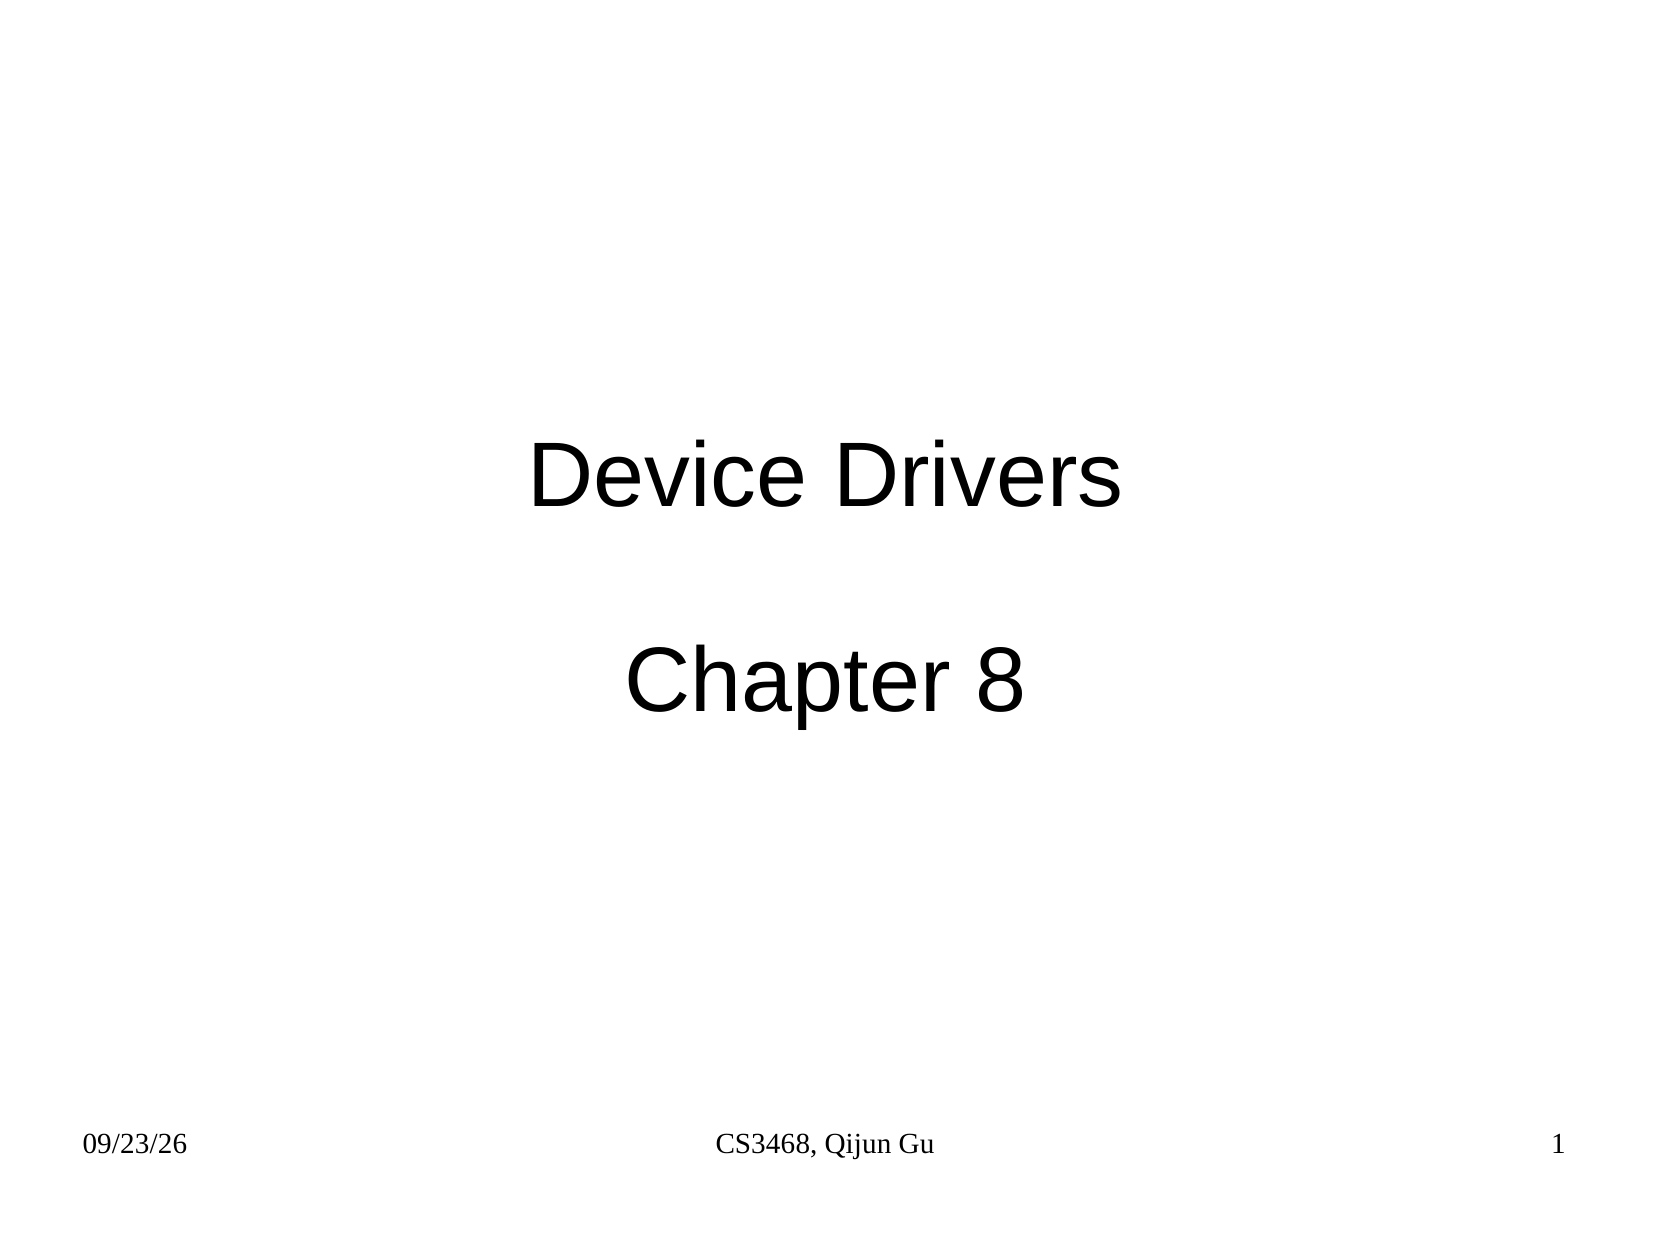

Device Drivers
Chapter 8
CS3468, Qijun Gu
1